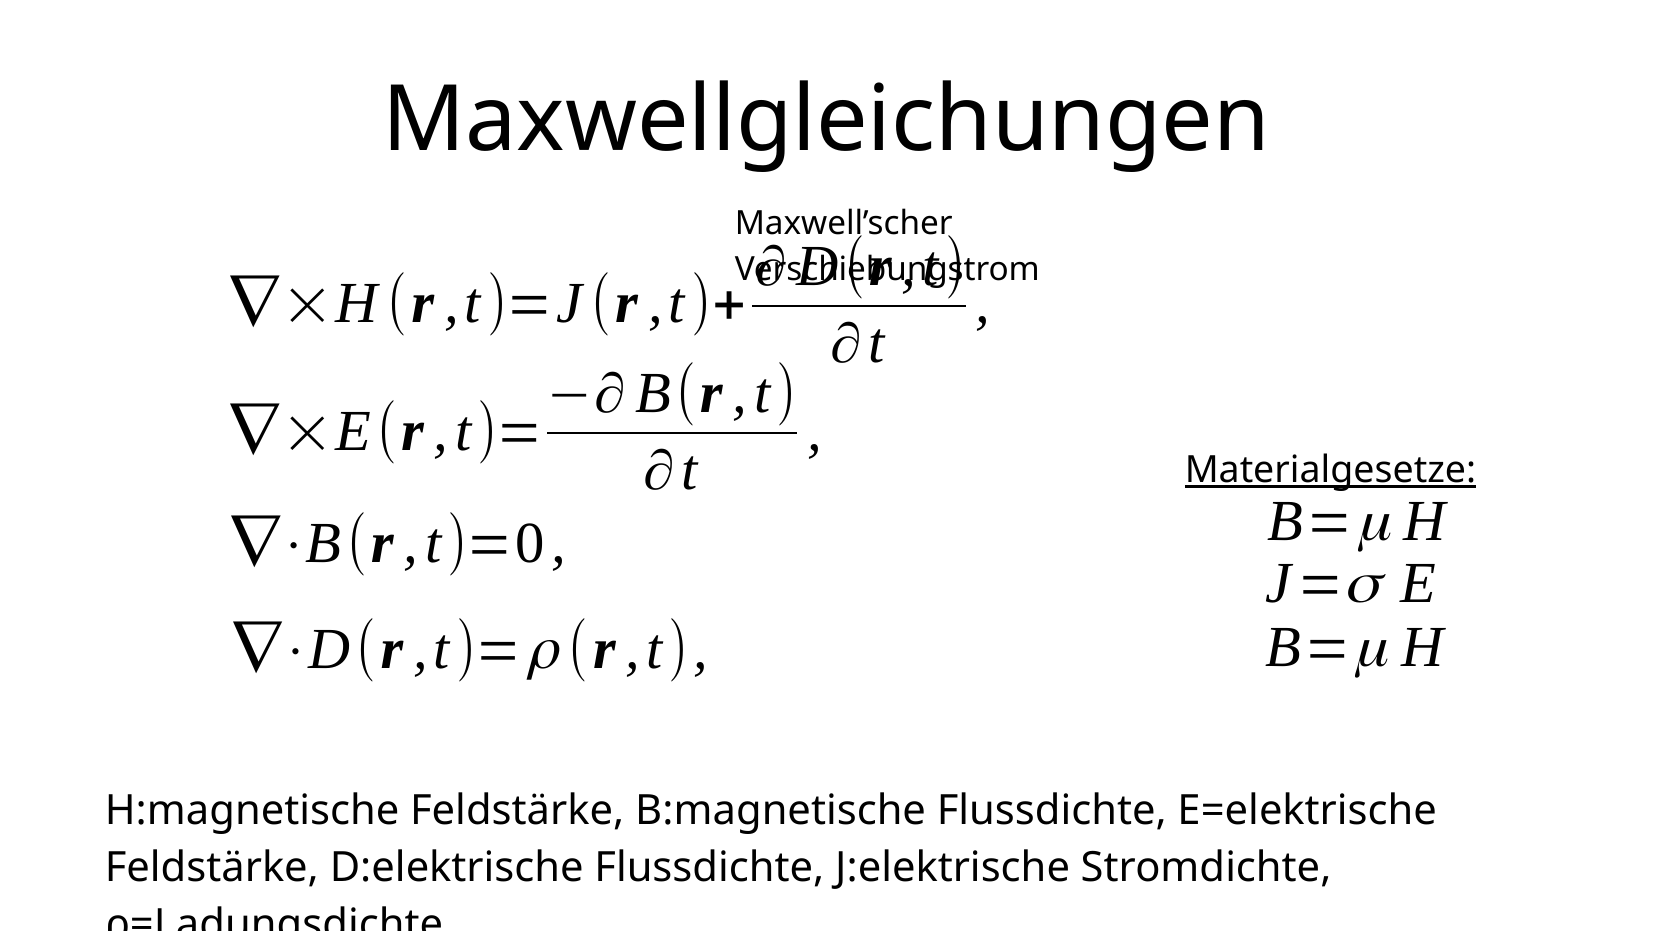

# Maxwellgleichungen
Maxwell’scher Verschiebungstrom
Materialgesetze:
H:magnetische Feldstärke, B:magnetische Flussdichte, E=elektrische Feldstärke, D:elektrische Flussdichte, J:elektrische Stromdichte, ρ=Ladungsdichte